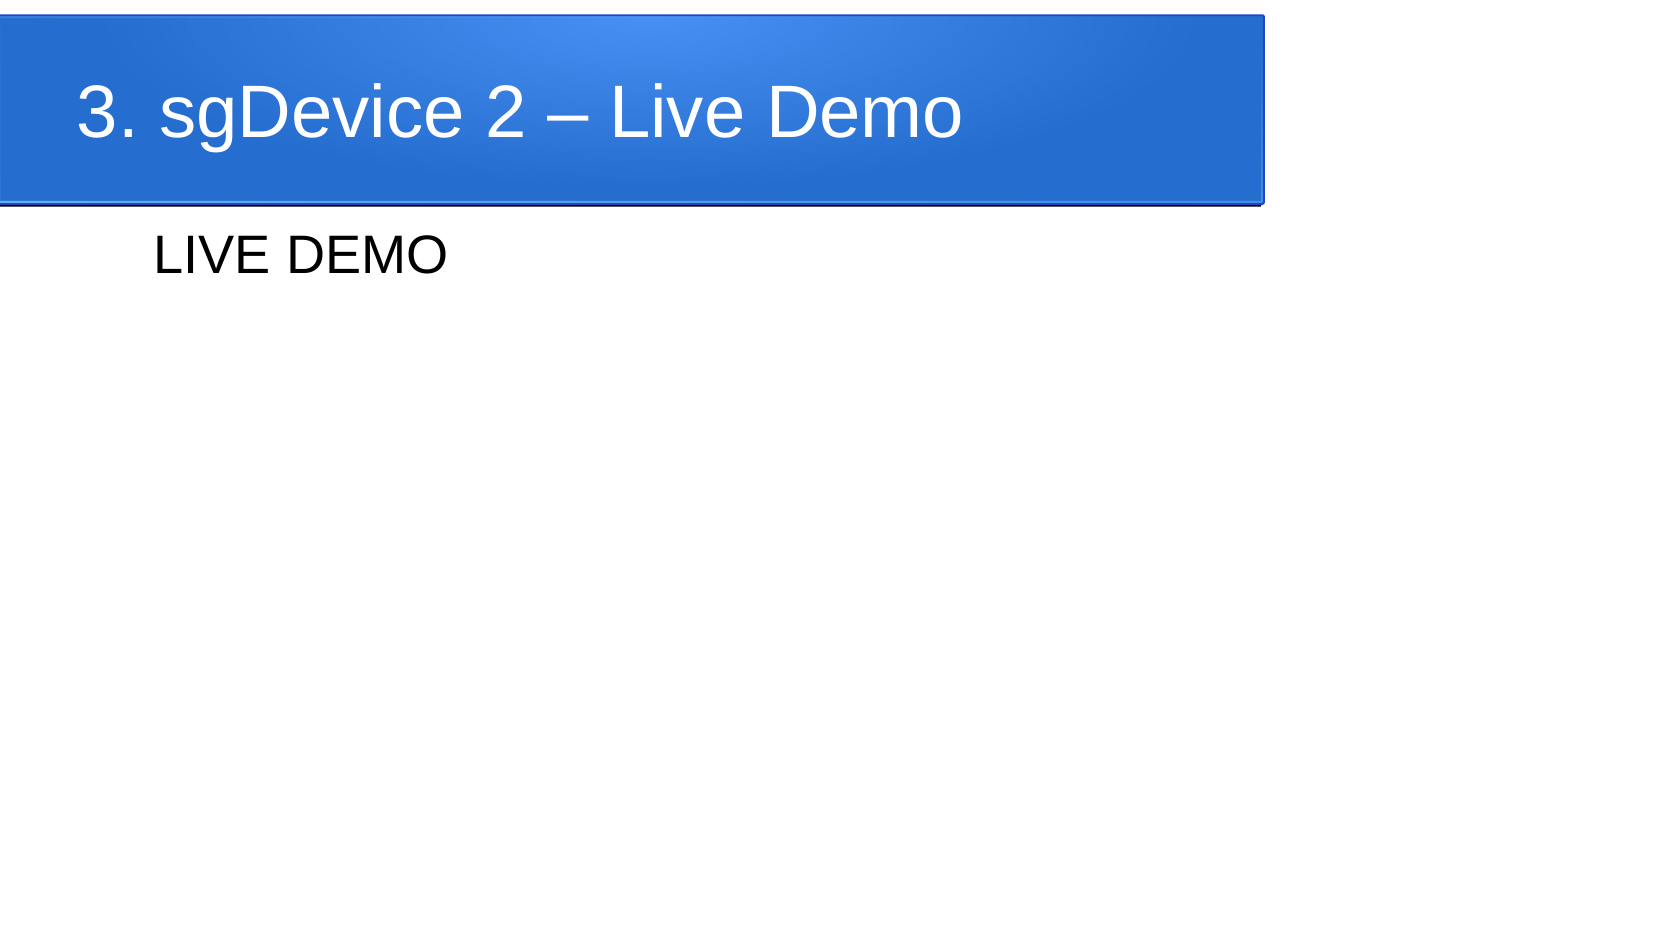

# 3. sgDevice 2 – Live Demo
LIVE DEMO